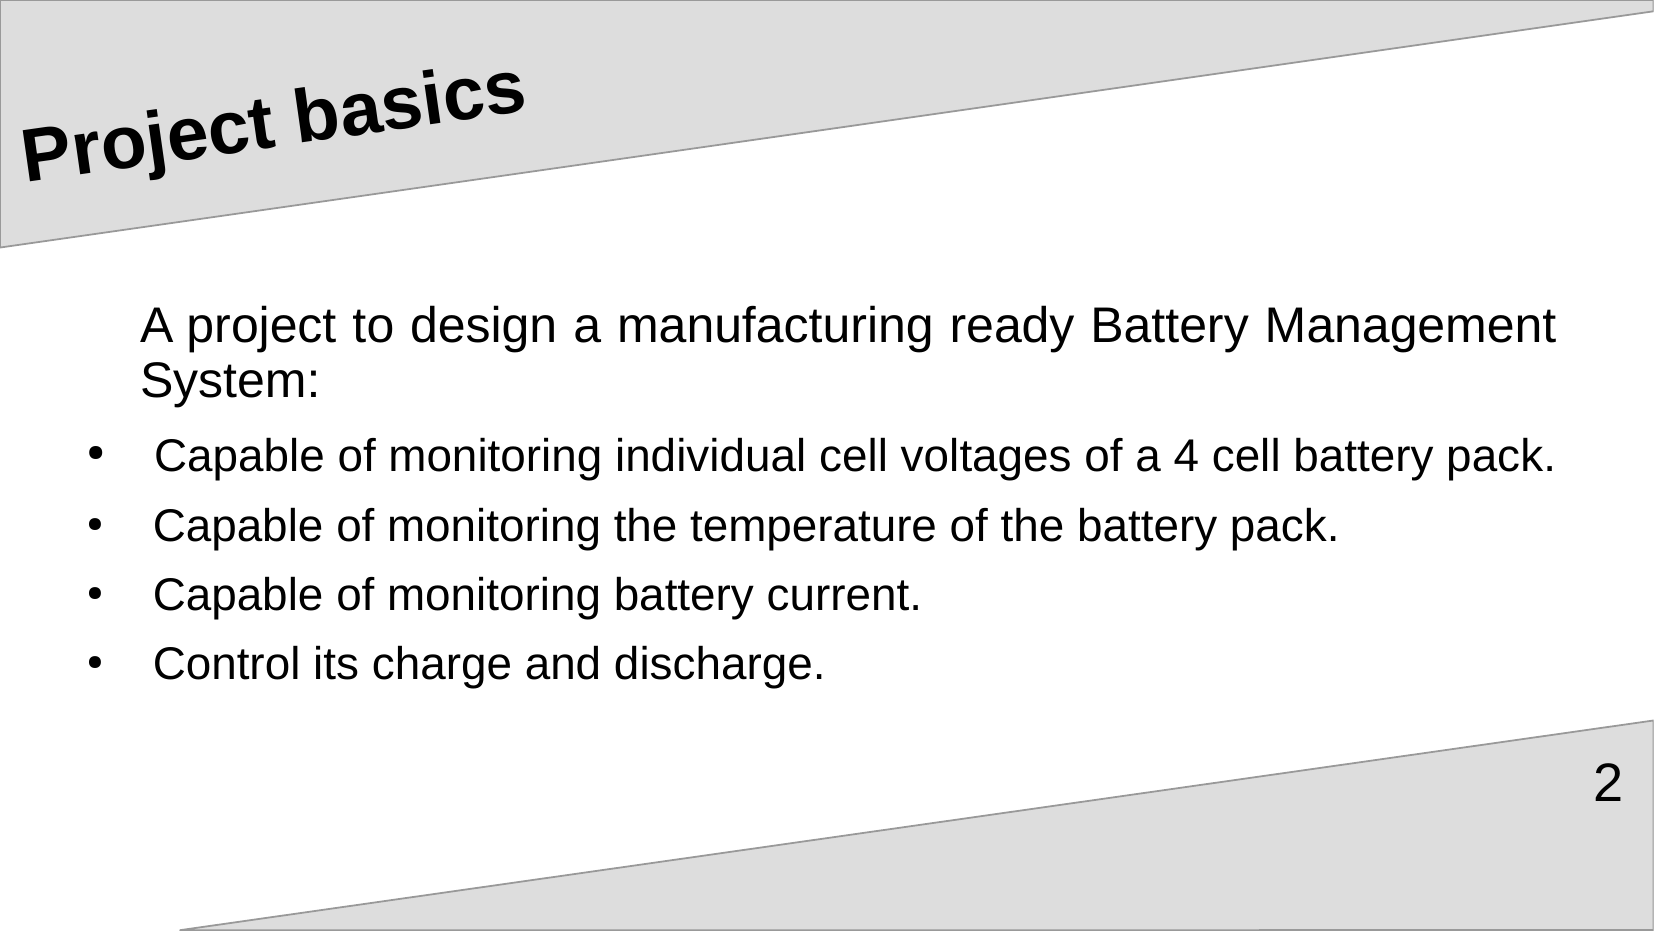

# Project basics
A project to design a manufacturing ready Battery Management System:
 Capable of monitoring individual cell voltages of a 4 cell battery pack.
 Capable of monitoring the temperature of the battery pack.
 Capable of monitoring battery current.
 Control its charge and discharge.
2